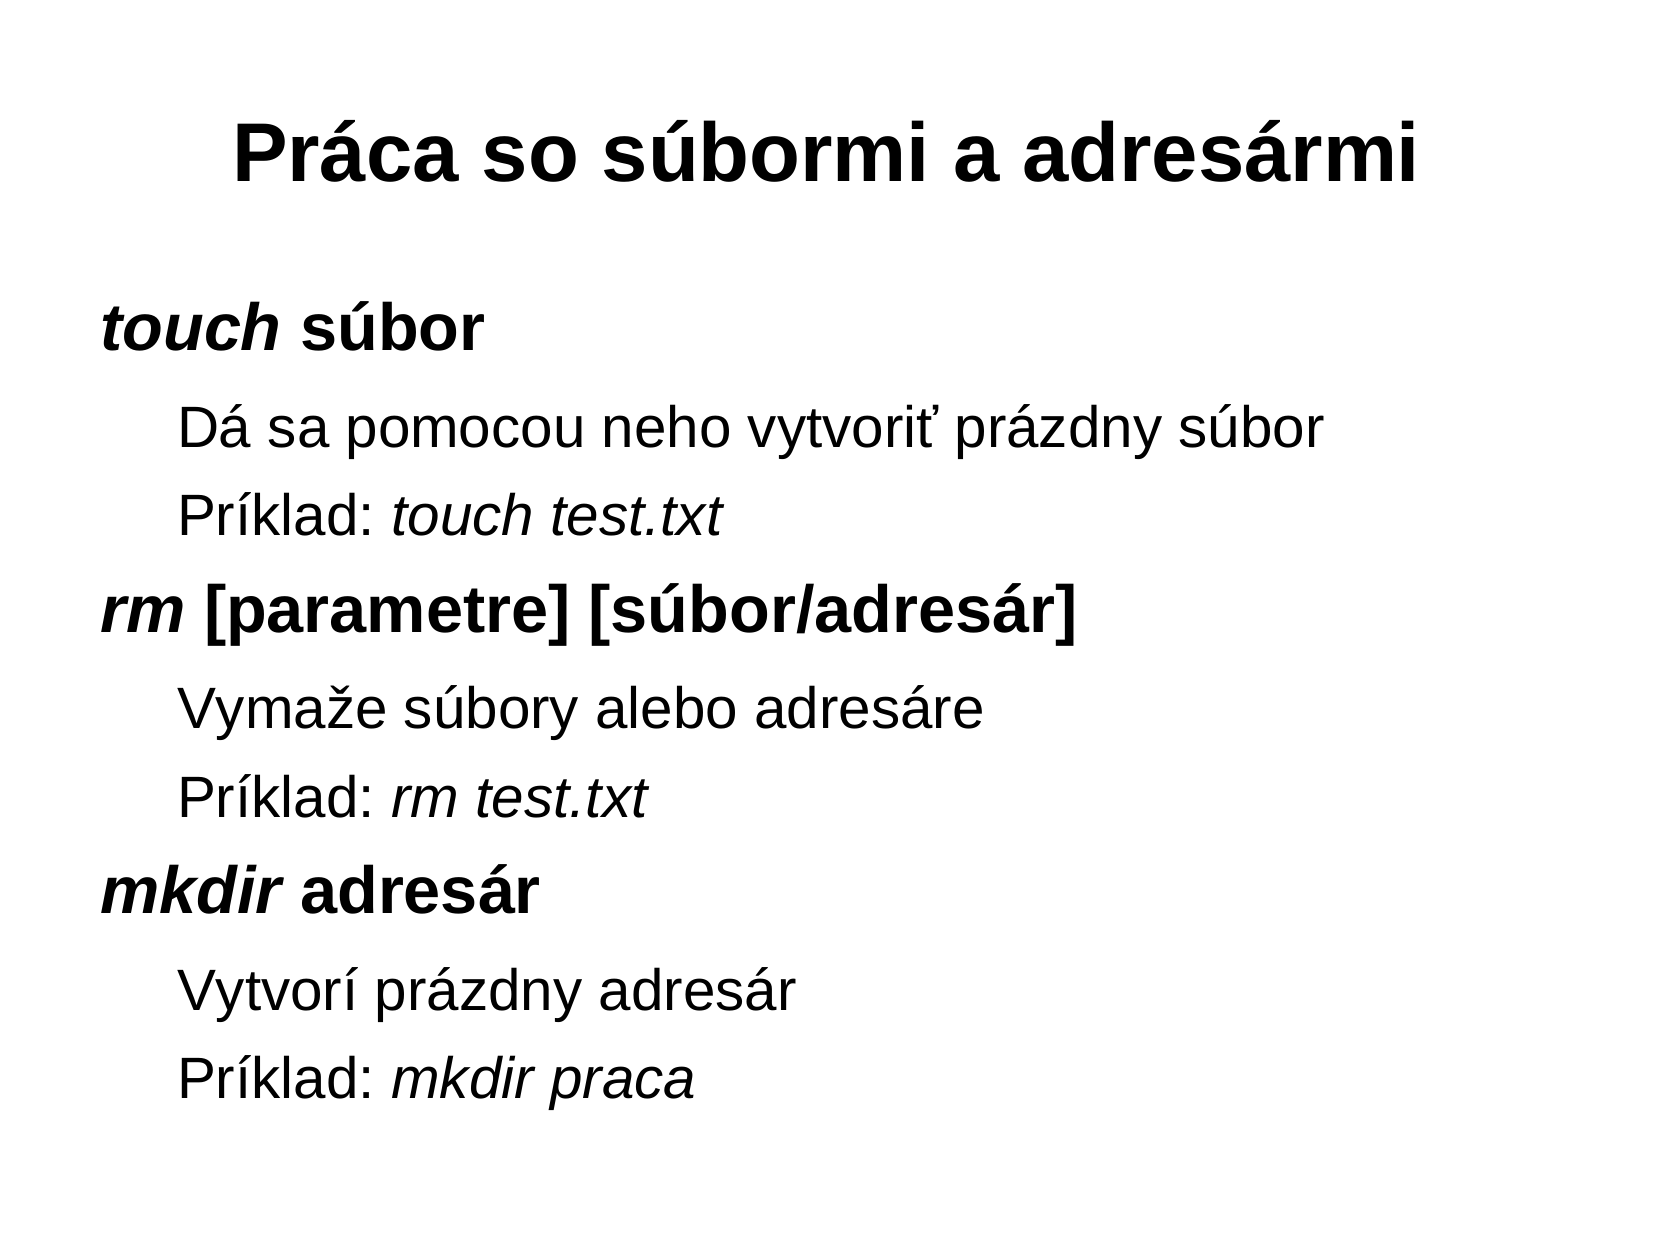

# Práca so súbormi a adresármi
touch súbor
Dá sa pomocou neho vytvoriť prázdny súbor
Príklad: touch test.txt
rm [parametre] [súbor/adresár]
Vymaže súbory alebo adresáre
Príklad: rm test.txt
mkdir adresár
Vytvorí prázdny adresár
Príklad: mkdir praca